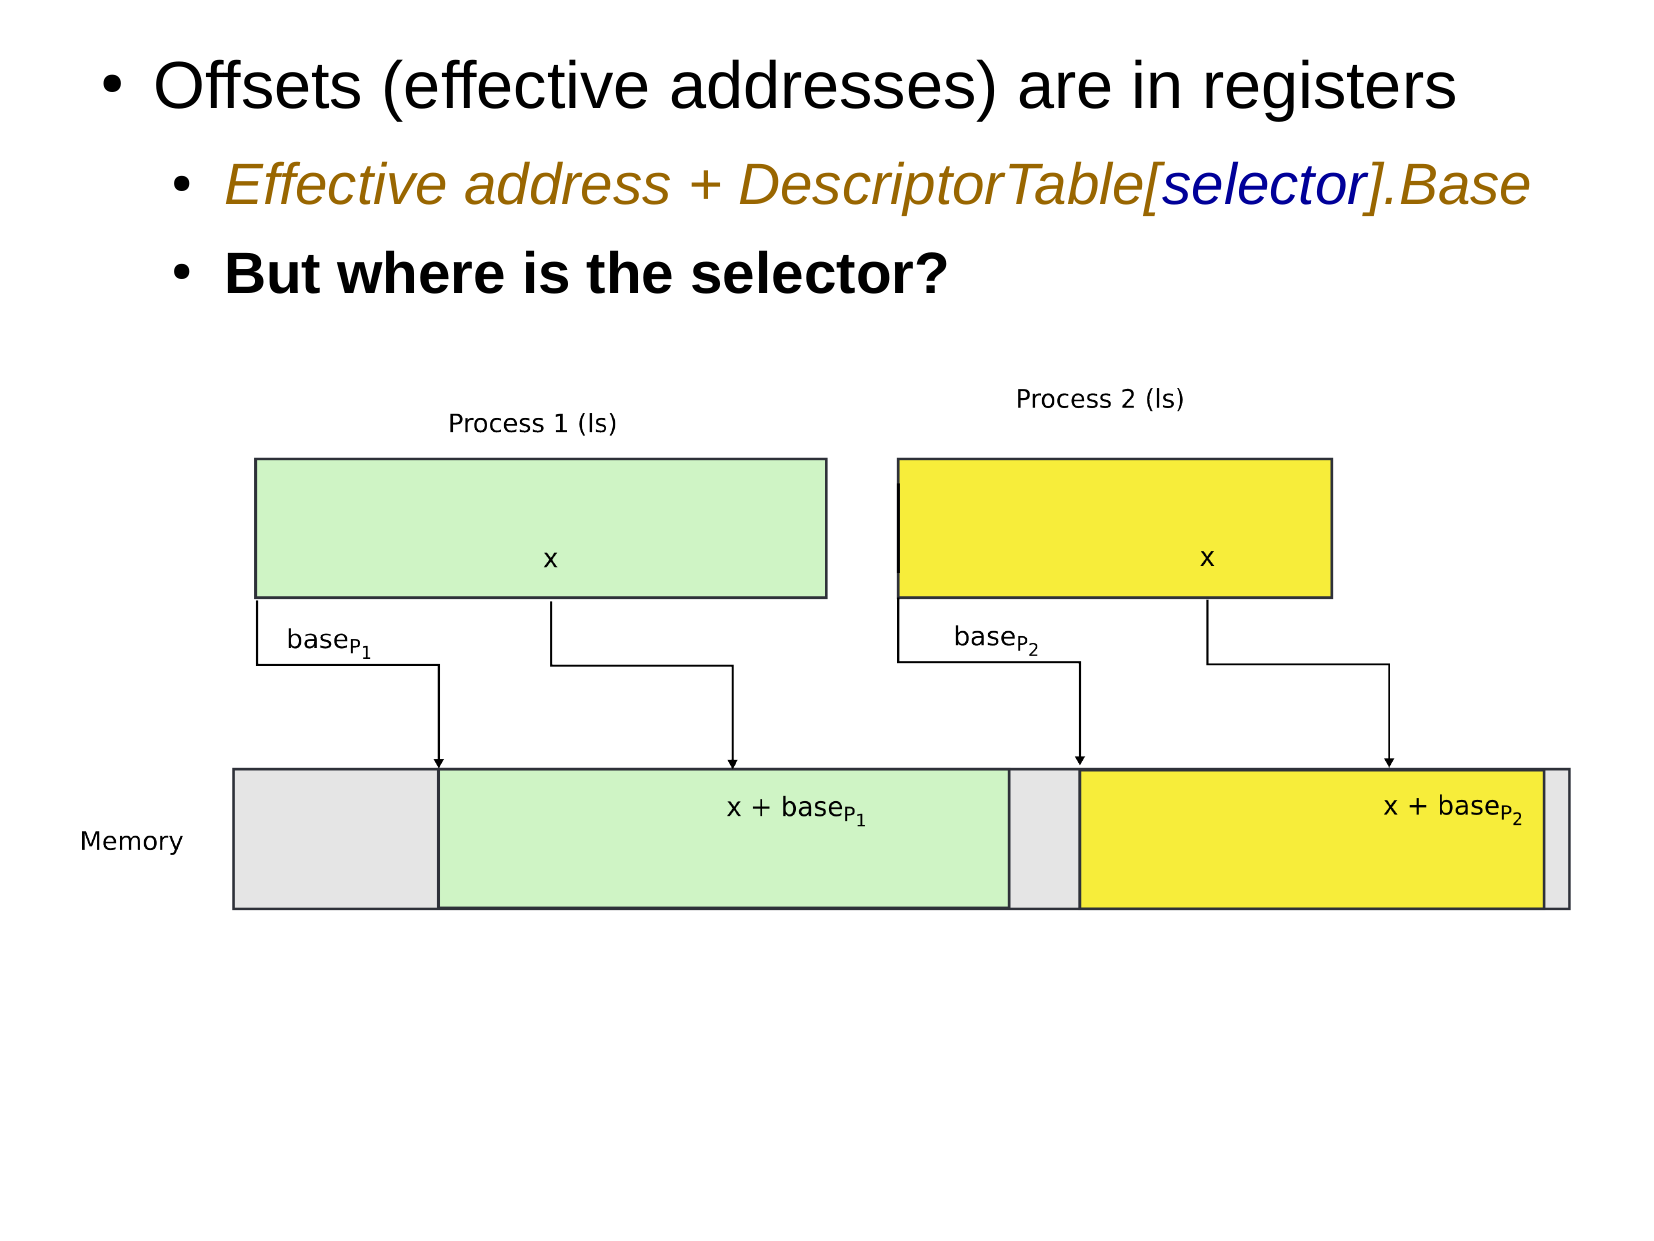

# Offsets (effective addresses) are in registers
Effective address + DescriptorTable[selector].Base
But where is the selector?